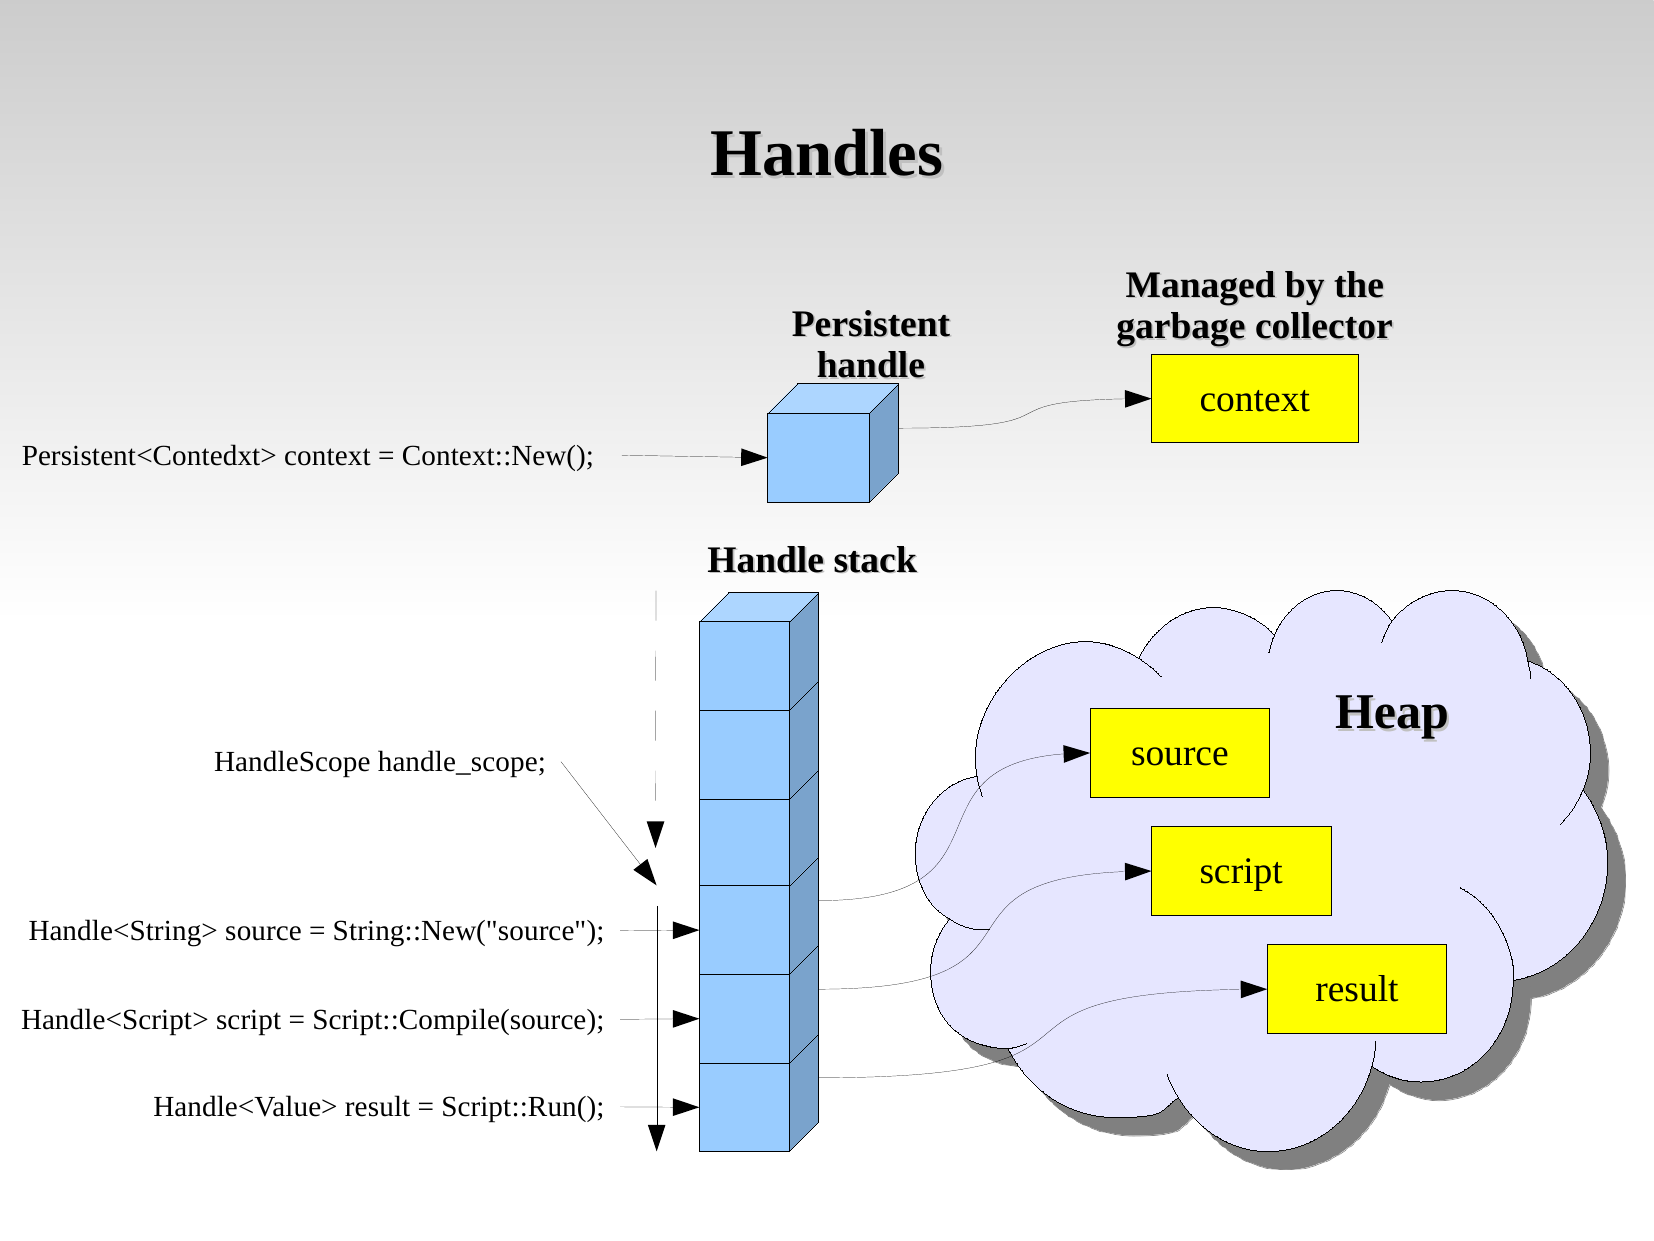

# Handles
Managed by the garbage collector
Persistent
handle
context
Persistent<Contedxt> context = Context::New();
Handle stack
Heap
source
HandleScope handle_scope;
script
Handle<String> source = String::New("source");
result
Handle<Script> script = Script::Compile(source);
Handle<Value> result = Script::Run();